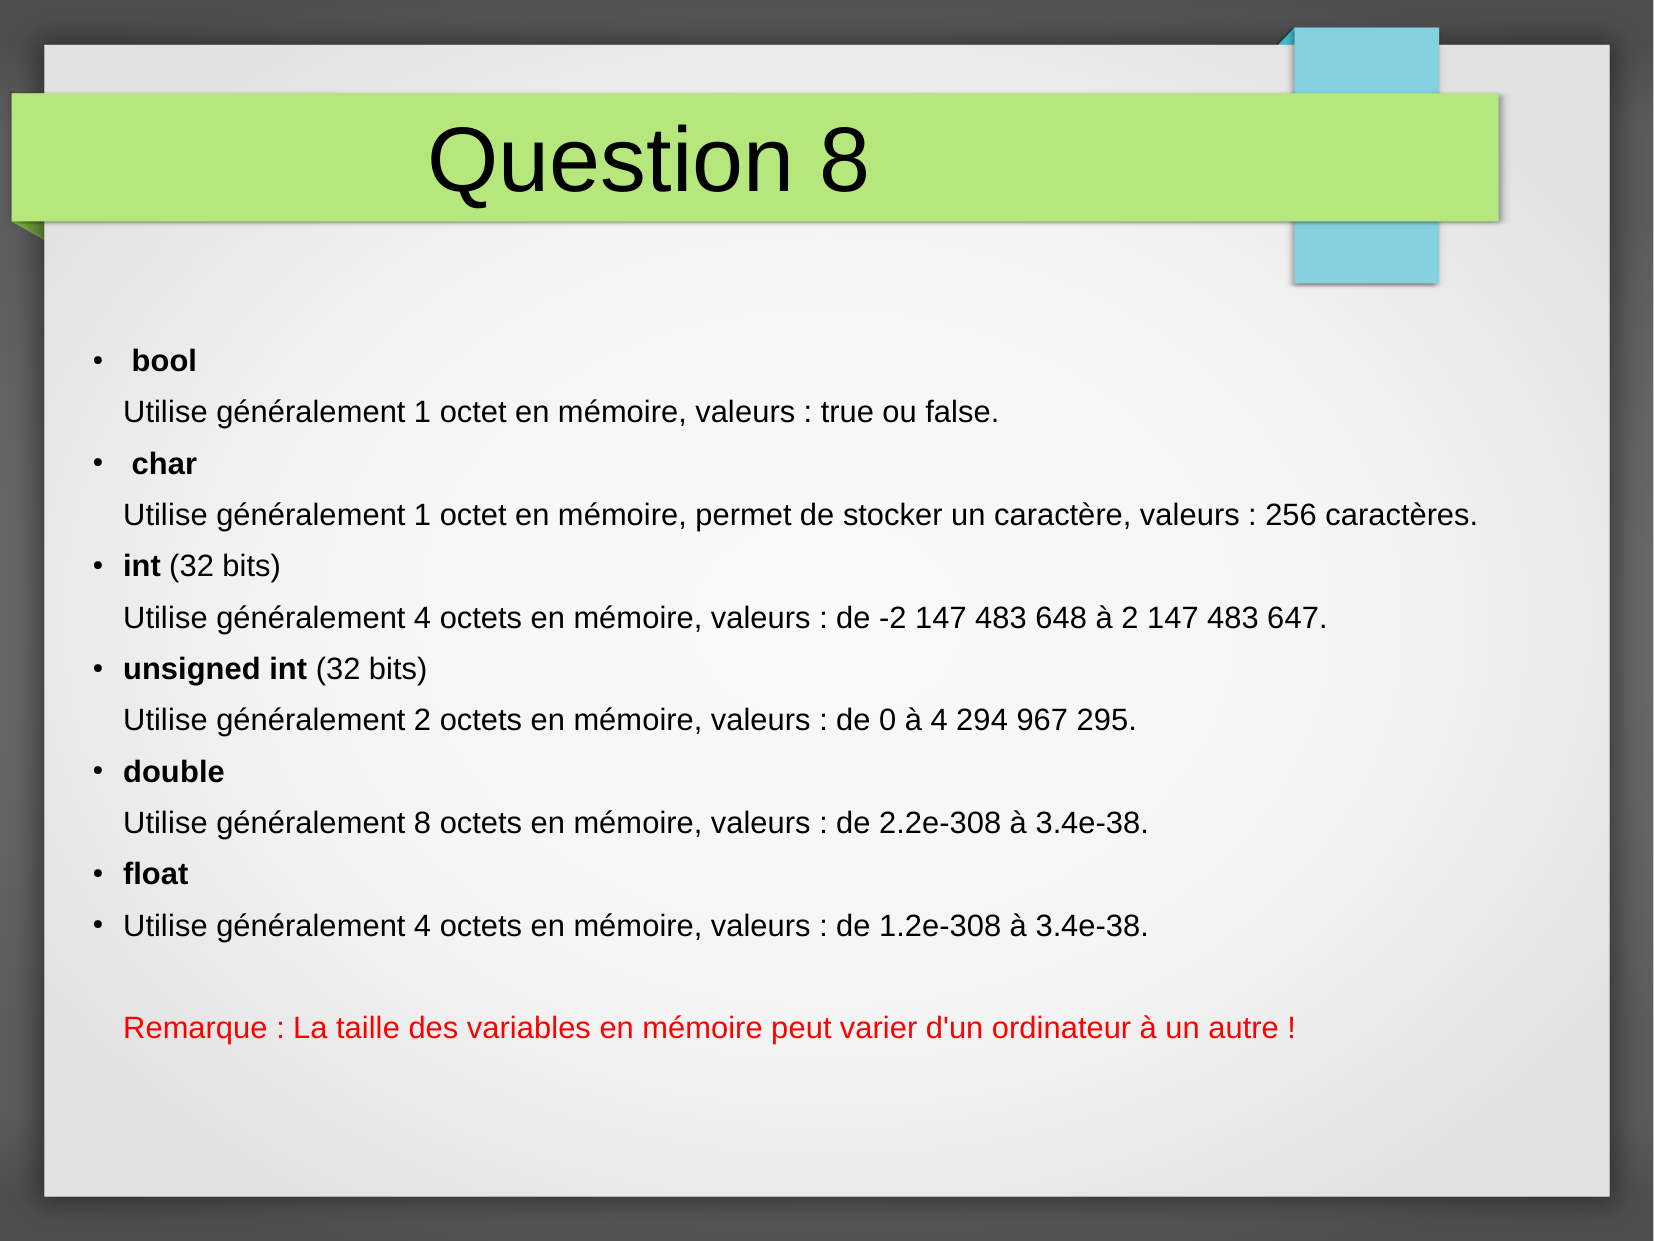

# Question 8
 bool
Utilise généralement 1 octet en mémoire, valeurs : true ou false.
 char
Utilise généralement 1 octet en mémoire, permet de stocker un caractère, valeurs : 256 caractères.
int (32 bits)
Utilise généralement 4 octets en mémoire, valeurs : de -2 147 483 648 à 2 147 483 647.
unsigned int (32 bits)
Utilise généralement 2 octets en mémoire, valeurs : de 0 à 4 294 967 295.
double
Utilise généralement 8 octets en mémoire, valeurs : de 2.2e-308 à 3.4e-38.
float
Utilise généralement 4 octets en mémoire, valeurs : de 1.2e-308 à 3.4e-38.
Remarque : La taille des variables en mémoire peut varier d'un ordinateur à un autre !